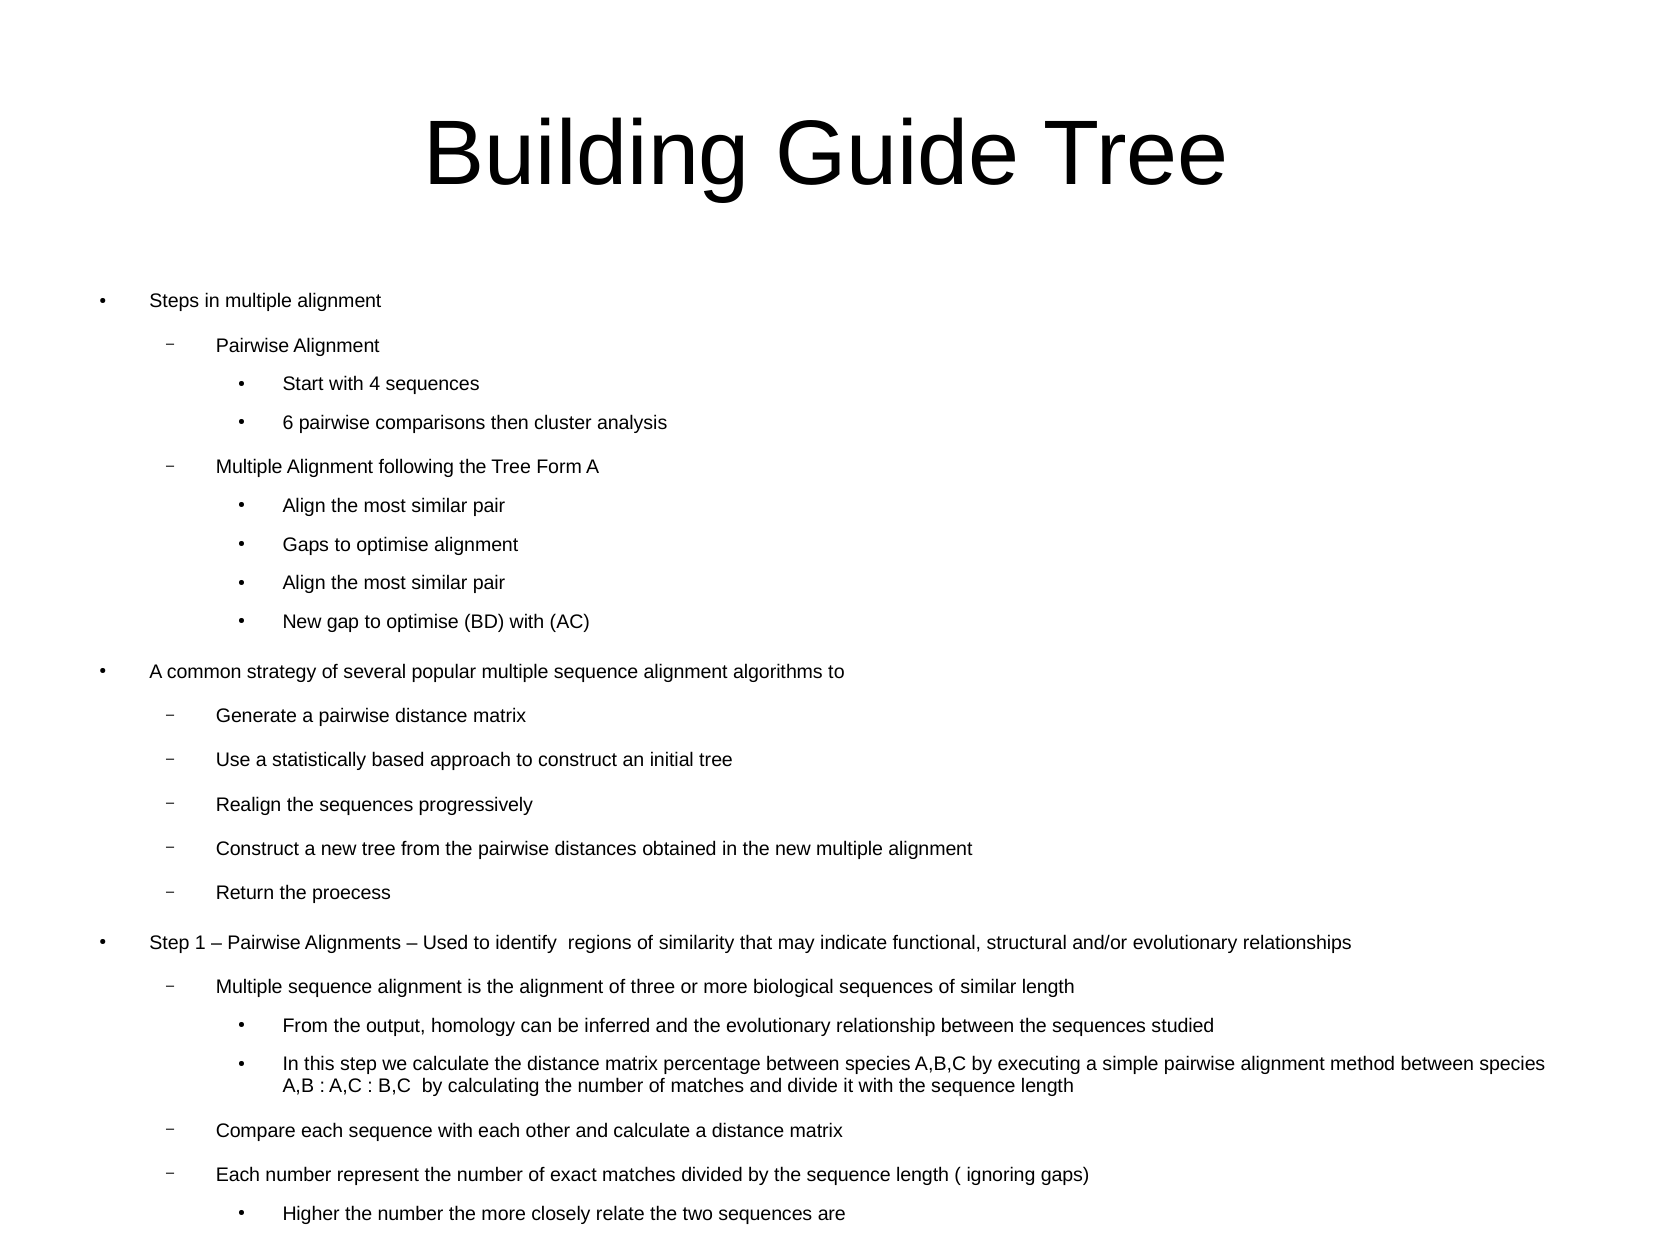

# Building Guide Tree
Steps in multiple alignment
Pairwise Alignment
Start with 4 sequences
6 pairwise comparisons then cluster analysis
Multiple Alignment following the Tree Form A
Align the most similar pair
Gaps to optimise alignment
Align the most similar pair
New gap to optimise (BD) with (AC)
A common strategy of several popular multiple sequence alignment algorithms to
Generate a pairwise distance matrix
Use a statistically based approach to construct an initial tree
Realign the sequences progressively
Construct a new tree from the pairwise distances obtained in the new multiple alignment
Return the proecess
Step 1 – Pairwise Alignments – Used to identify regions of similarity that may indicate functional, structural and/or evolutionary relationships
Multiple sequence alignment is the alignment of three or more biological sequences of similar length
From the output, homology can be inferred and the evolutionary relationship between the sequences studied
In this step we calculate the distance matrix percentage between species A,B,C by executing a simple pairwise alignment method between species A,B : A,C : B,C by calculating the number of matches and divide it with the sequence length
Compare each sequence with each other and calculate a distance matrix
Each number represent the number of exact matches divided by the sequence length ( ignoring gaps)
Higher the number the more closely relate the two sequences are